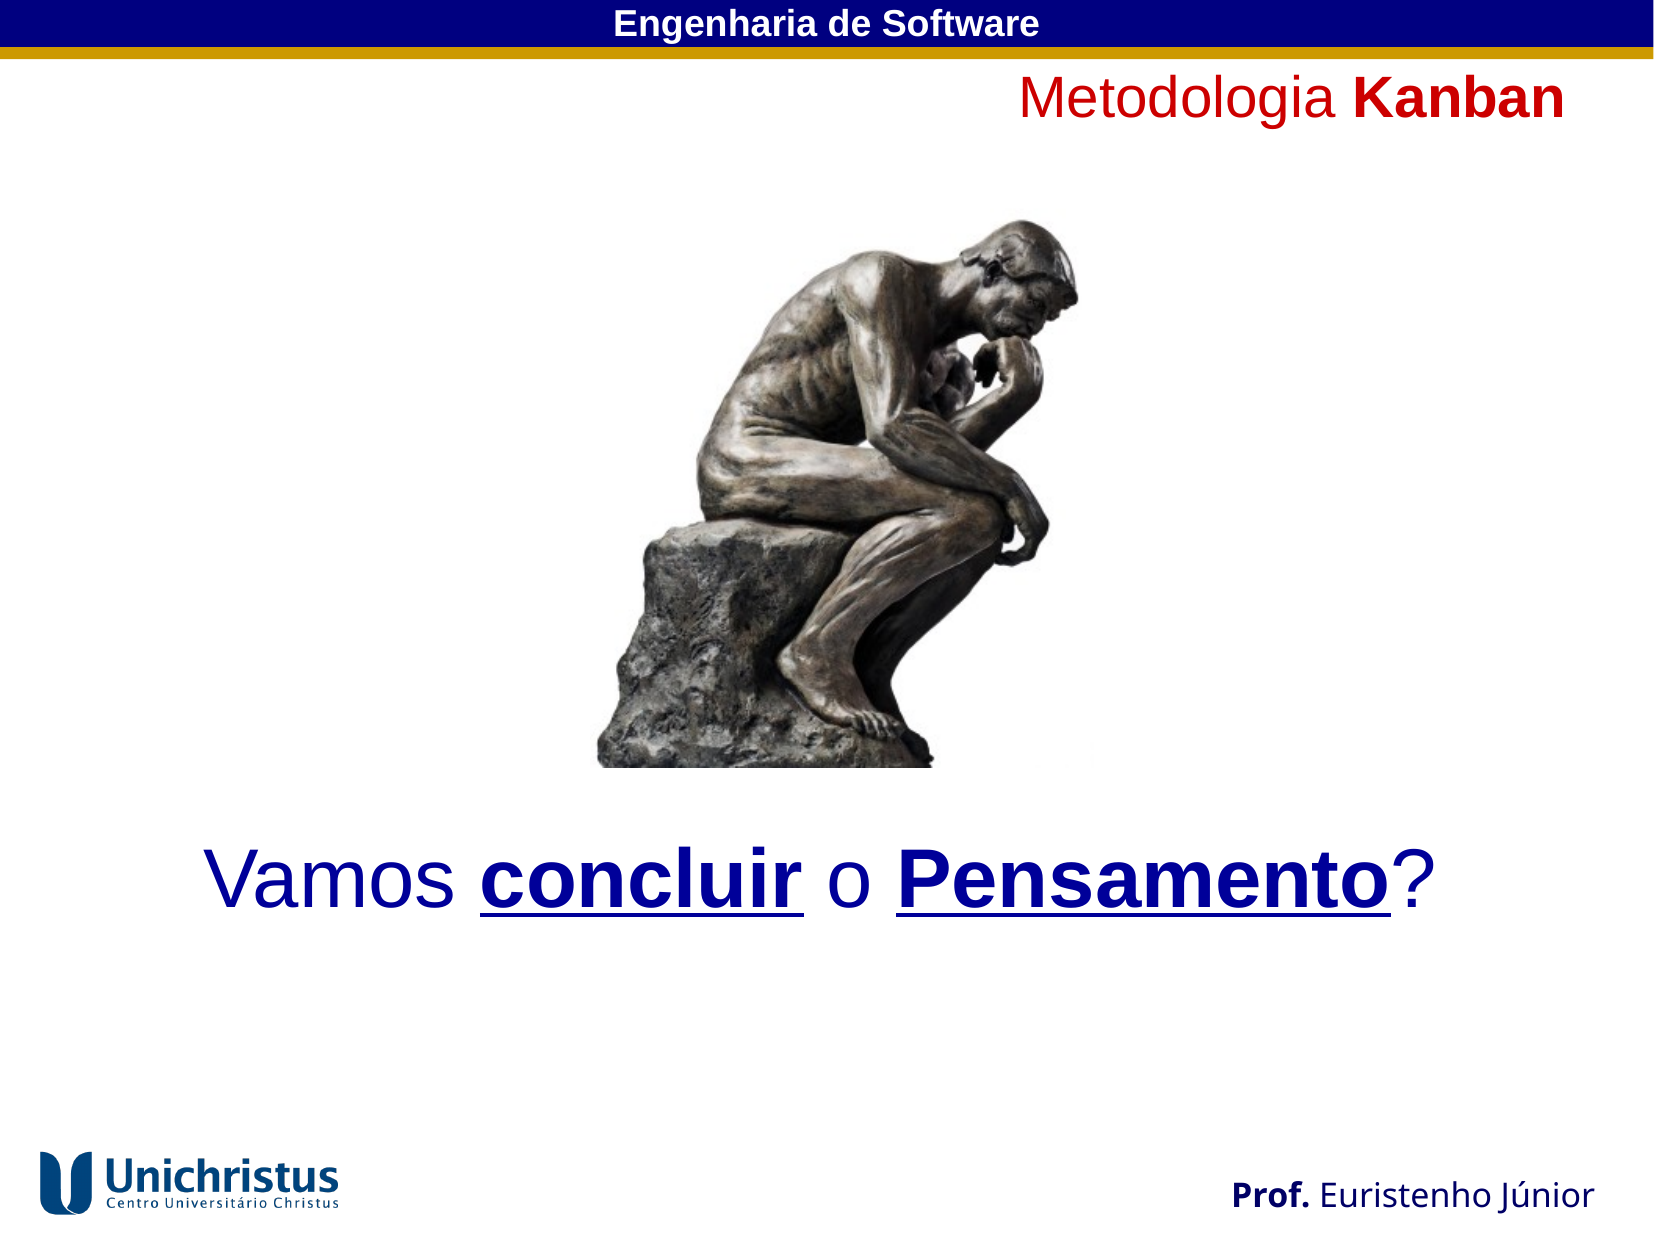

Engenharia de Software
Metodologia Kanban
Vamos concluir o Pensamento?
Prof. Euristenho Júnior